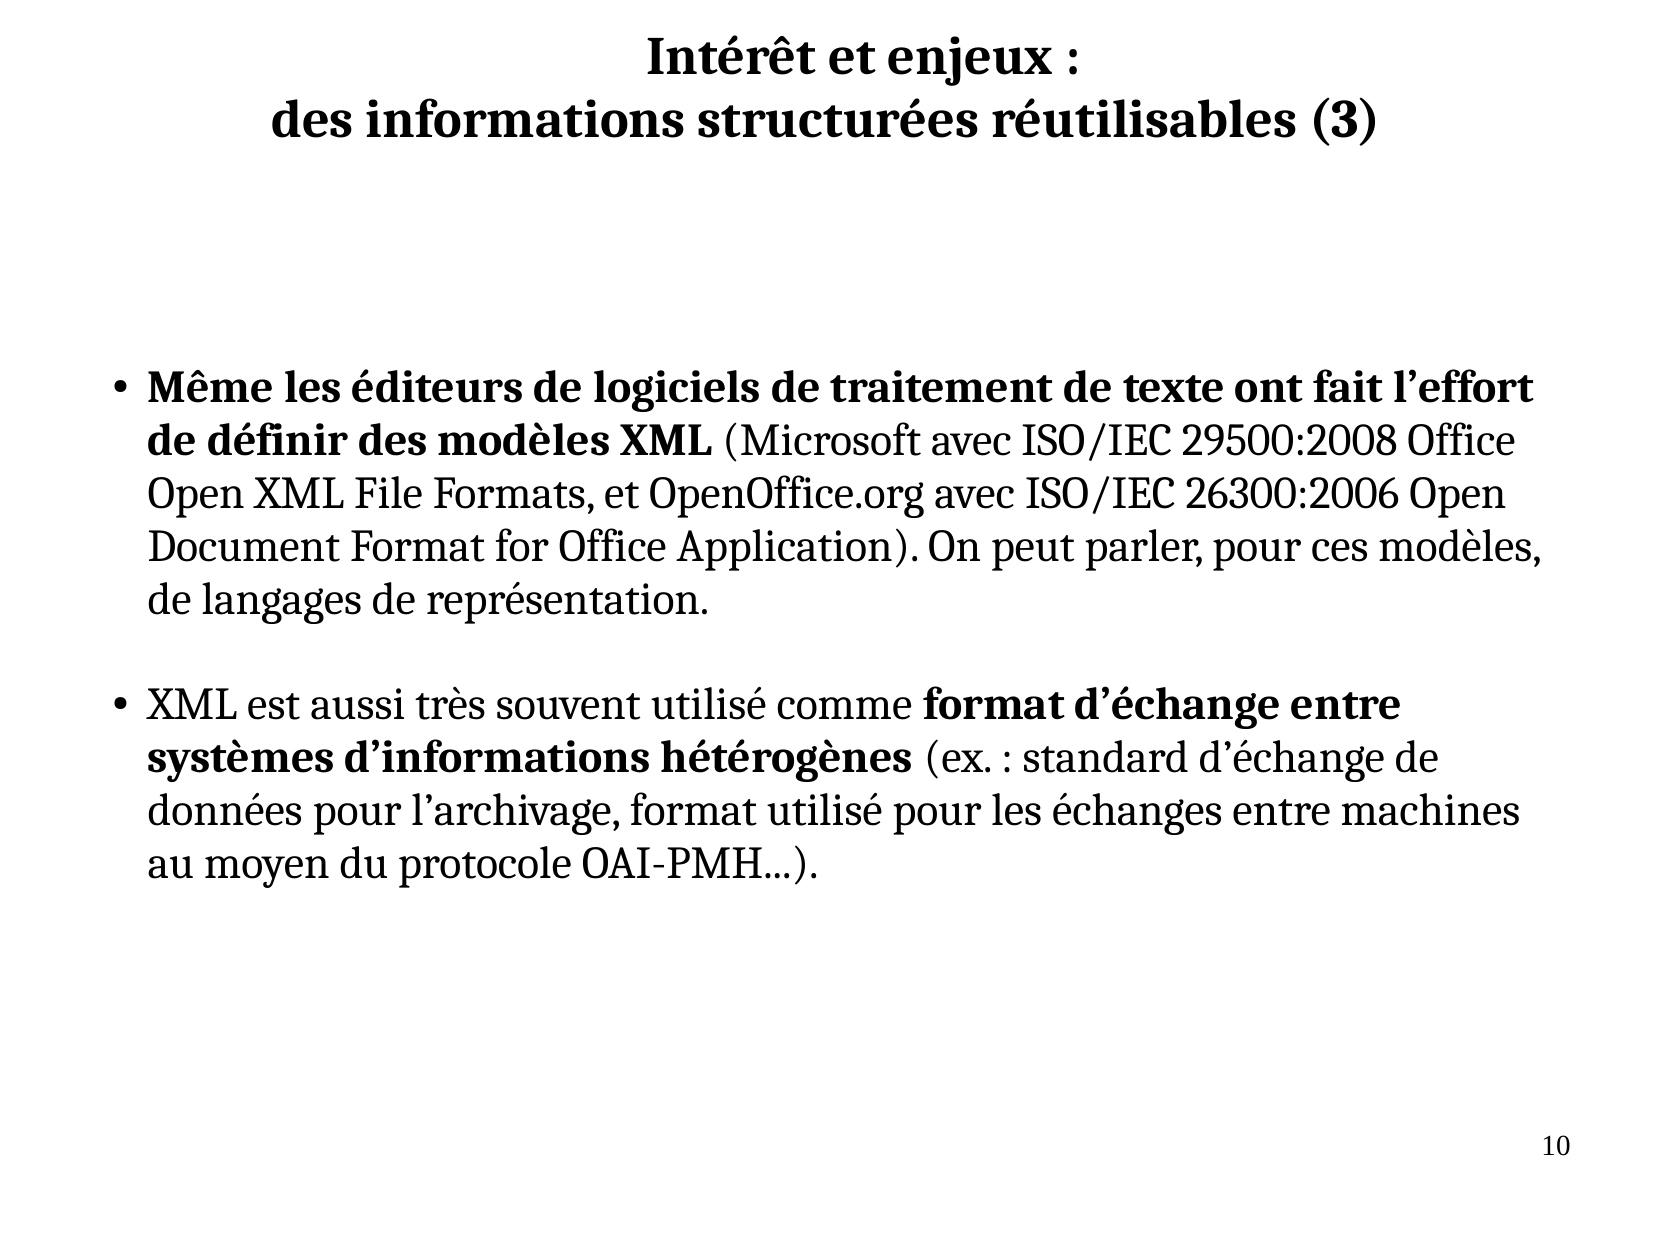

# Intérêt et enjeux : des informations structurées réutilisables (3)
Même les éditeurs de logiciels de traitement de texte ont fait l’effort de définir des modèles XML (Microsoft avec ISO/IEC 29500:2008 Office Open XML File Formats, et OpenOffice.org avec ISO/IEC 26300:2006 Open Document Format for Office Application). On peut parler, pour ces modèles, de langages de représentation.
XML est aussi très souvent utilisé comme format d’échange entre systèmes d’informations hétérogènes (ex. : standard d’échange de données pour l’archivage, format utilisé pour les échanges entre machines au moyen du protocole OAI-PMH...).
10